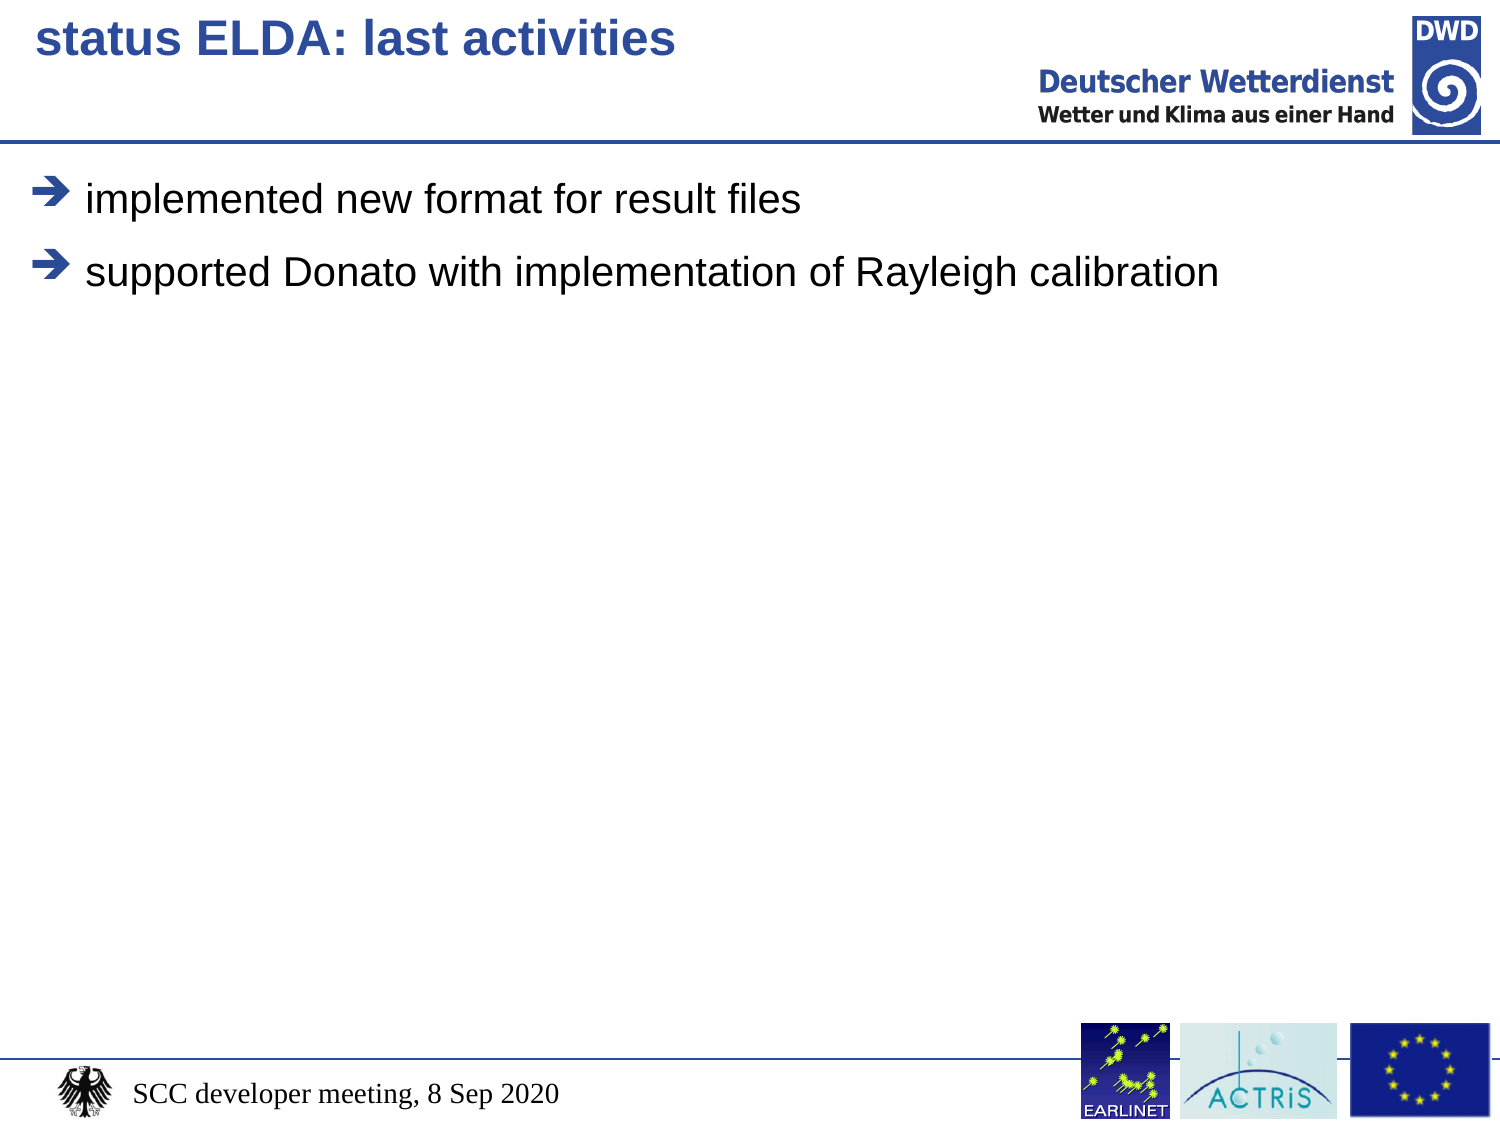

status ELDA: last activities
implemented new format for result files
supported Donato with implementation of Rayleigh calibration